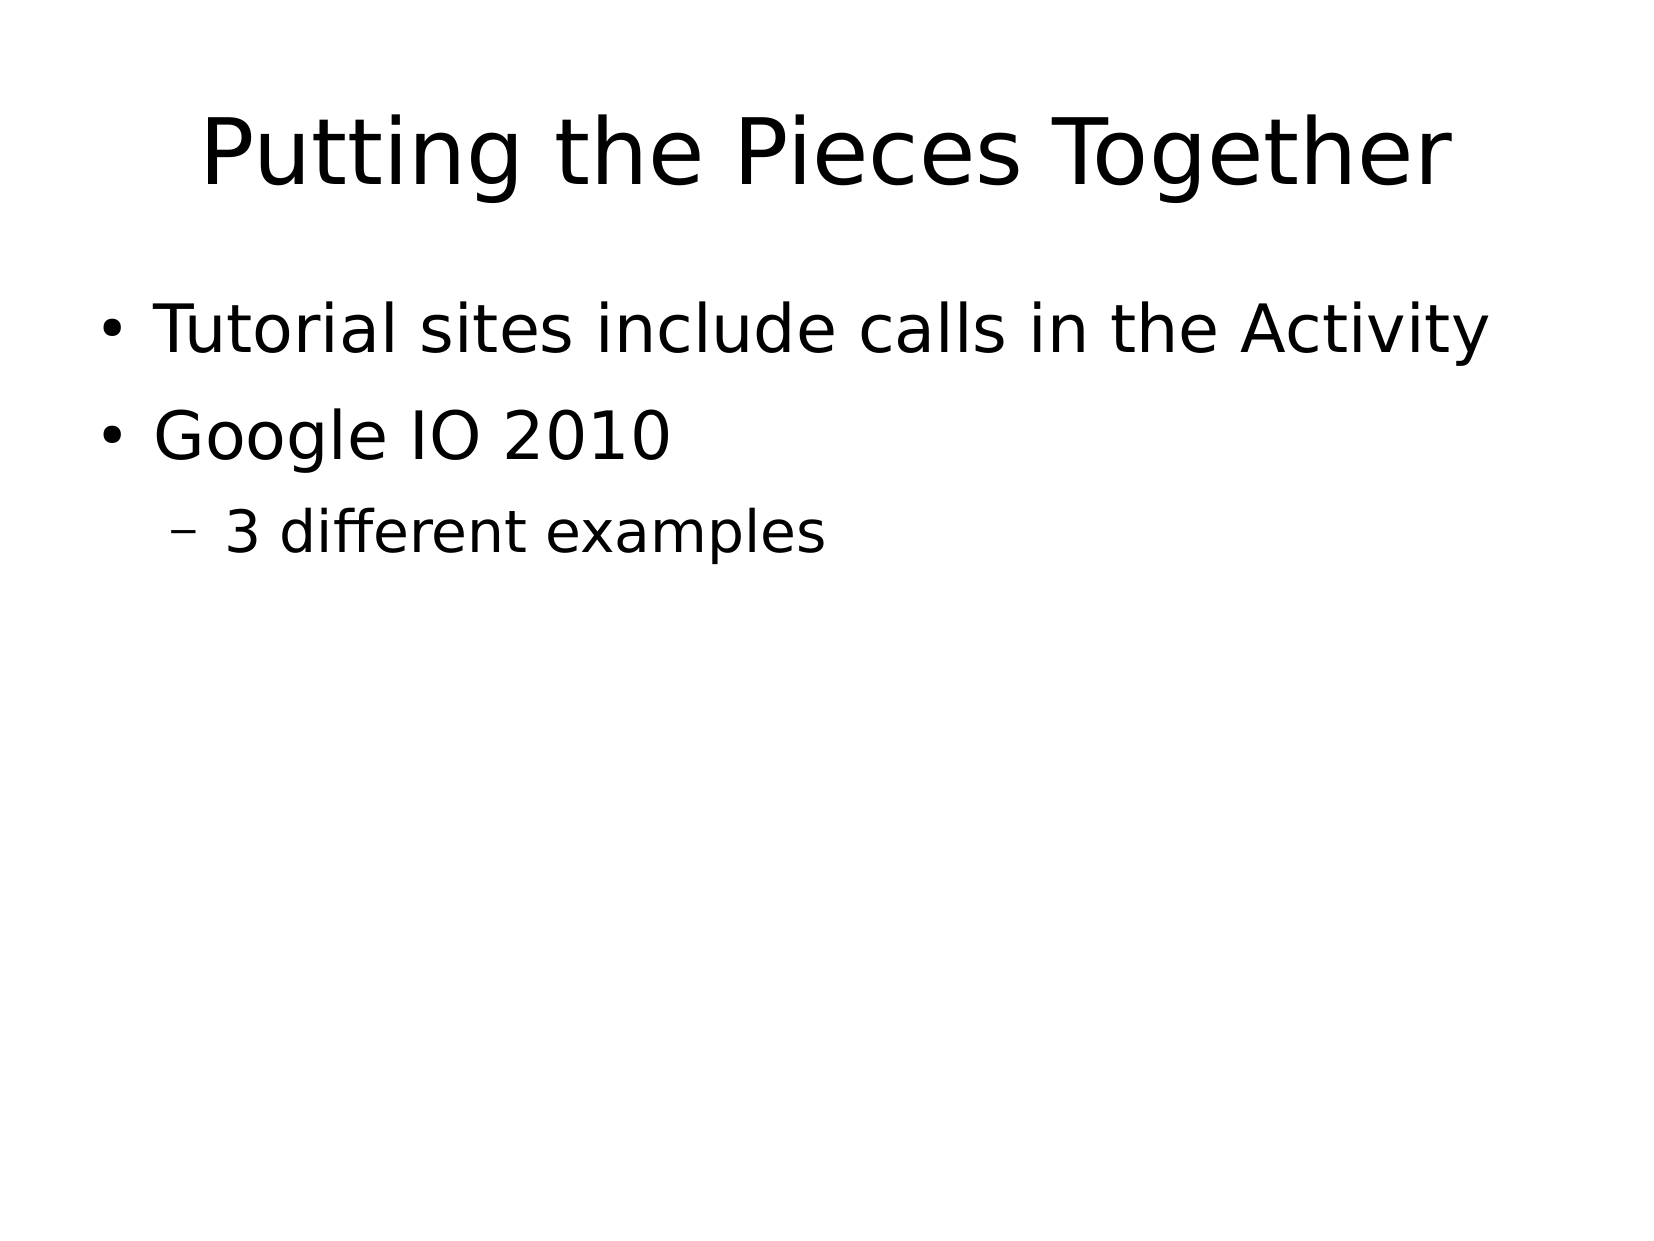

# Putting the Pieces Together
Tutorial sites include calls in the Activity
Google IO 2010
3 different examples